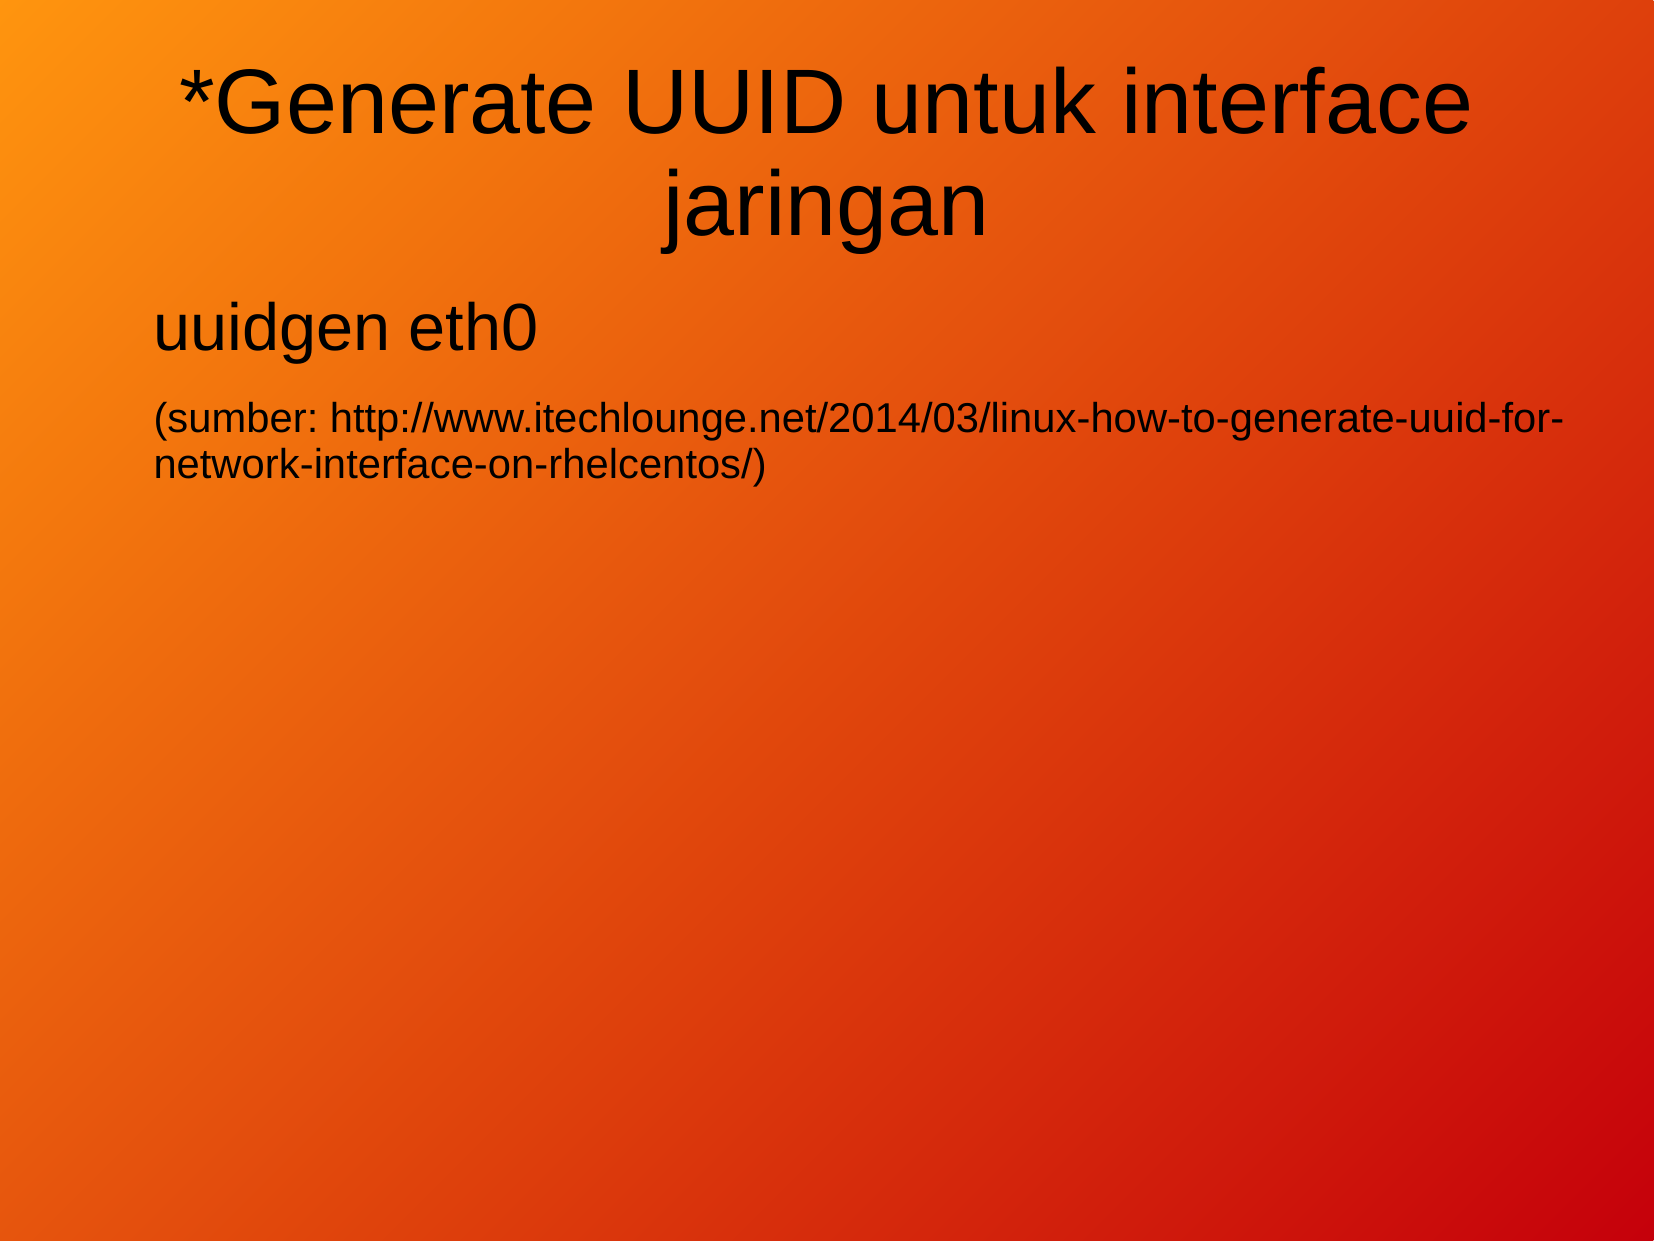

# *Generate UUID untuk interface jaringan
uuidgen eth0
(sumber: http://www.itechlounge.net/2014/03/linux-how-to-generate-uuid-for-network-interface-on-rhelcentos/)